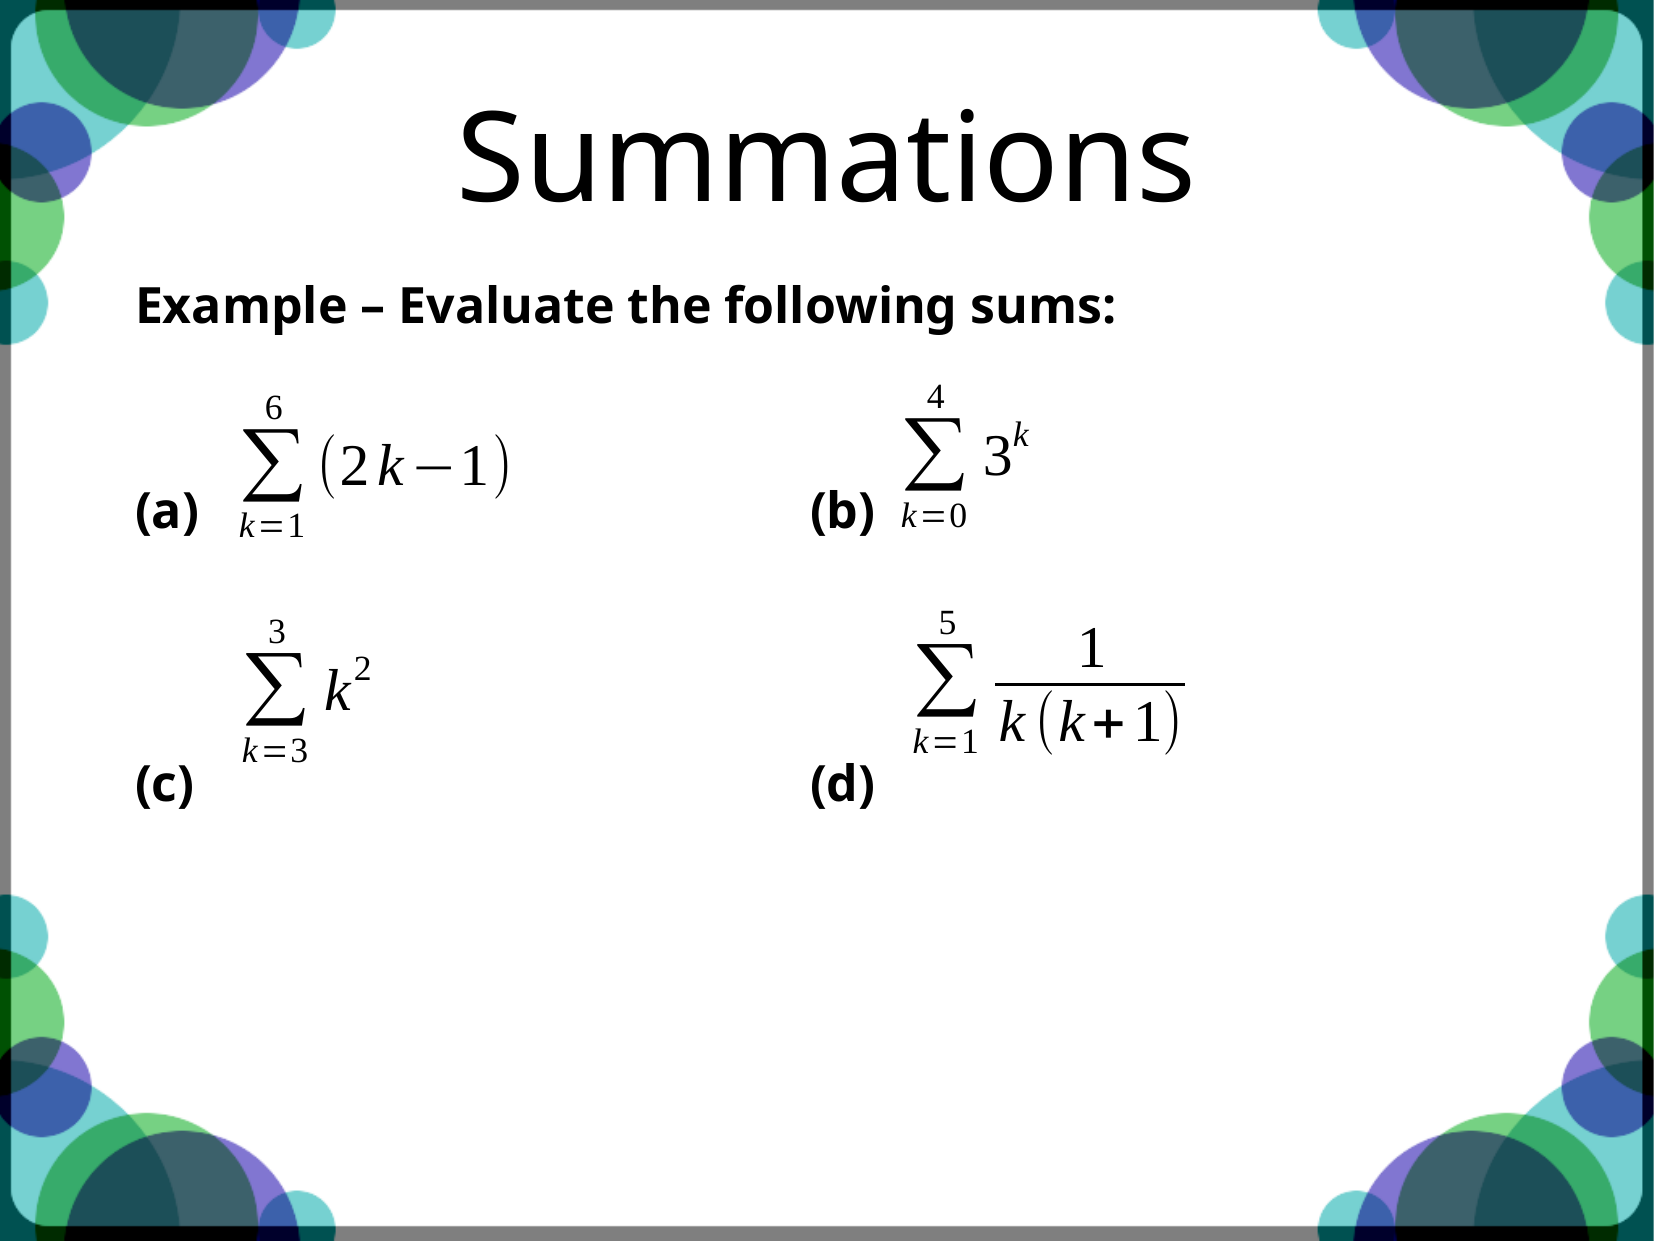

# Summations
Example – Evaluate the following sums:
(a)									(b)
(c)									(d)